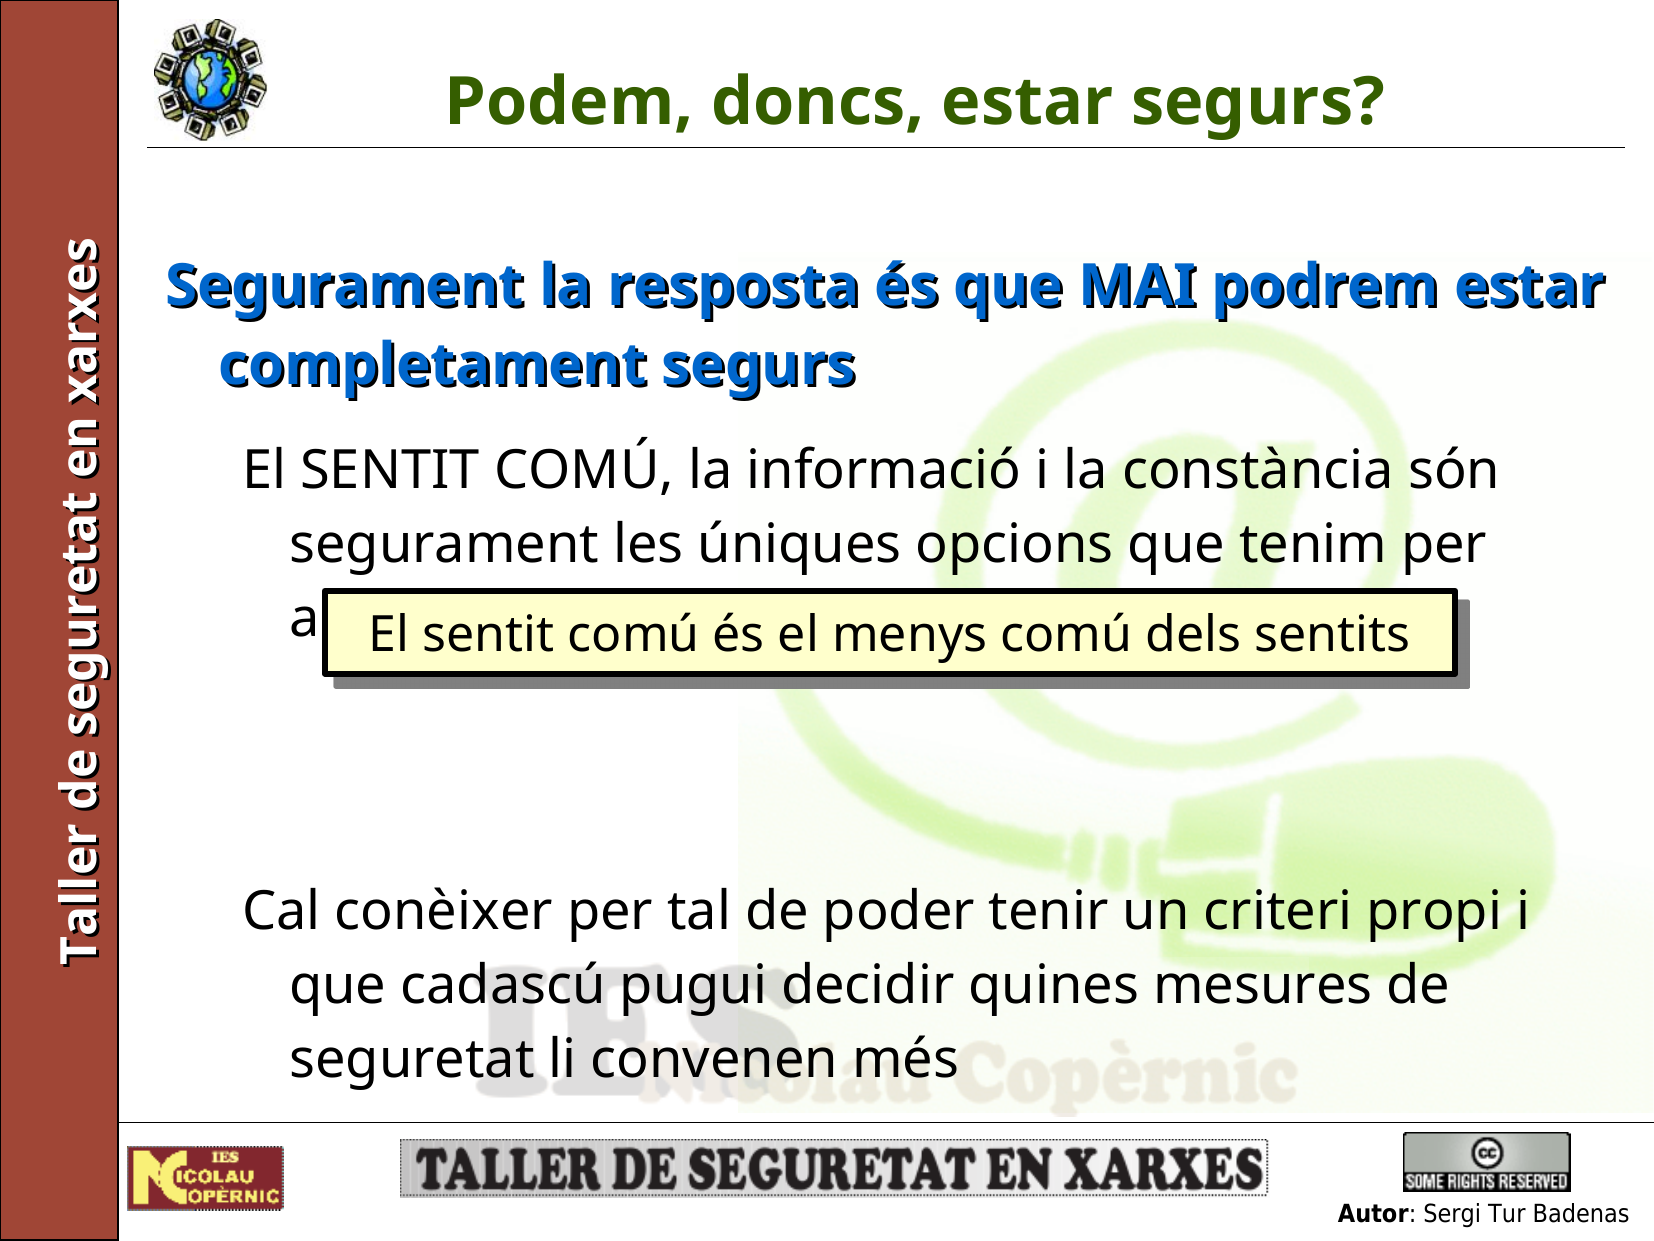

# Podem, doncs, estar segurs?
Segurament la resposta és que MAI podrem estar completament segurs
El SENTIT COMÚ, la informació i la constància són segurament les úniques opcions que tenim per apropar-nos a l'ideal de seguretat
Cal conèixer per tal de poder tenir un criteri propi i que cadascú pugui decidir quines mesures de seguretat li convenen més
El sentit comú és el menys comú dels sentits